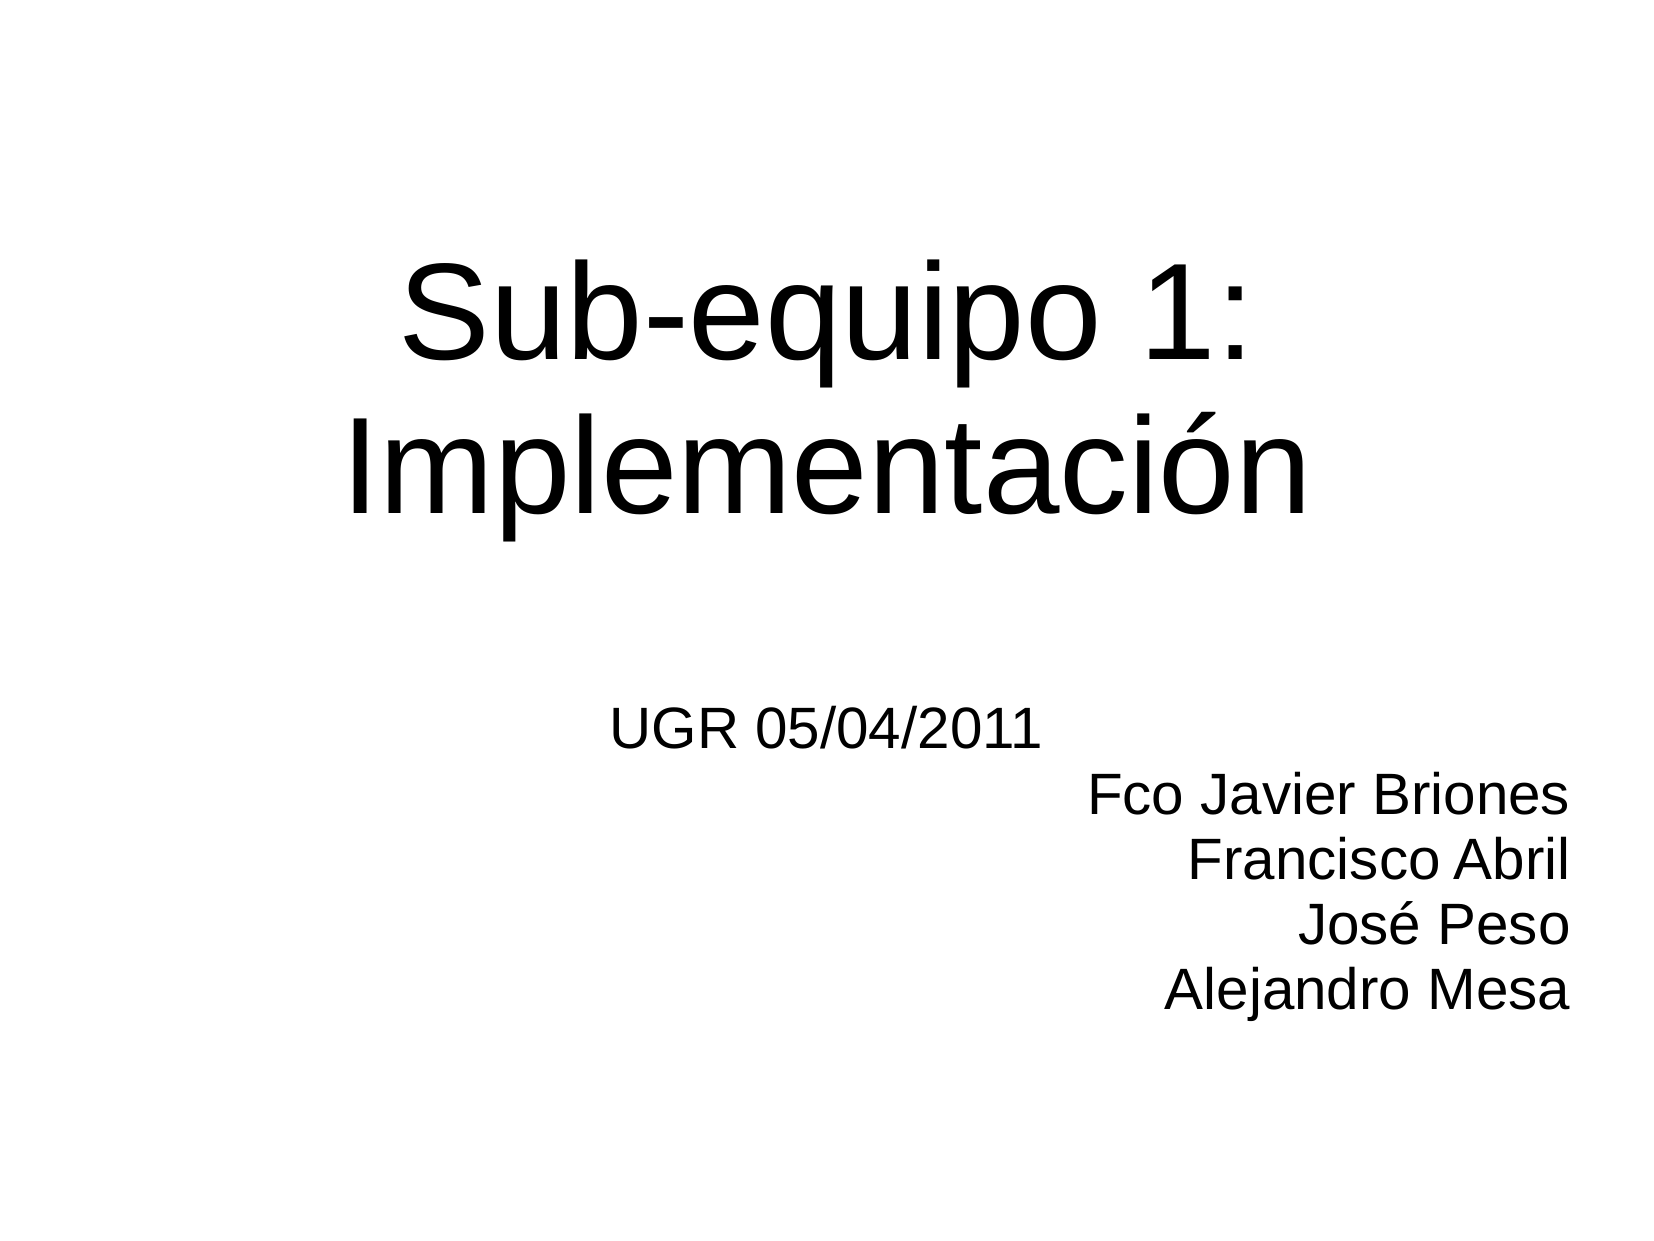

# Sub-equipo 1: Implementación
UGR 05/04/2011
Fco Javier Briones
Francisco Abril
José Peso
Alejandro Mesa